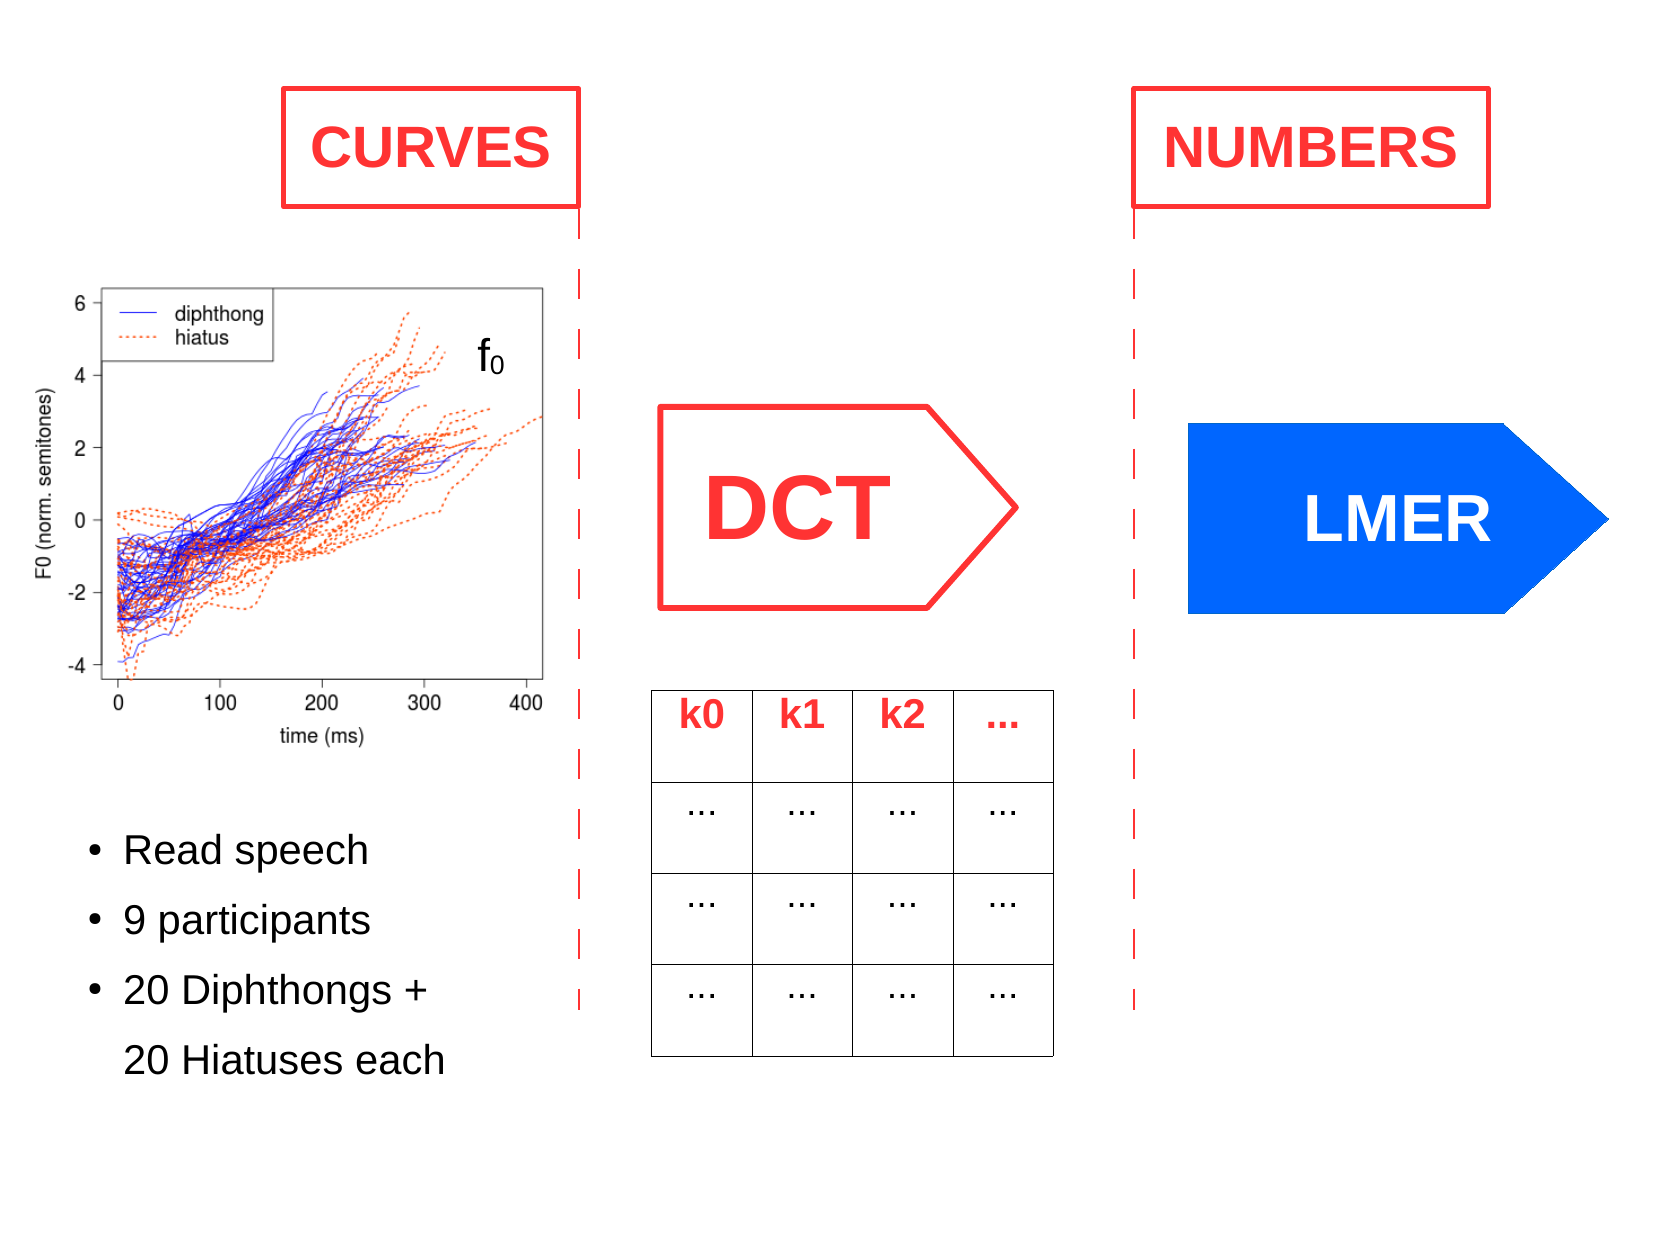

CURVES
NUMBERS
f0
 DCT
LMER
| k0 | k1 | k2 | ... |
| --- | --- | --- | --- |
| ... | ... | ... | ... |
| ... | ... | ... | ... |
| ... | ... | ... | ... |
Read speech
9 participants
20 Diphthongs +
20 Hiatuses each